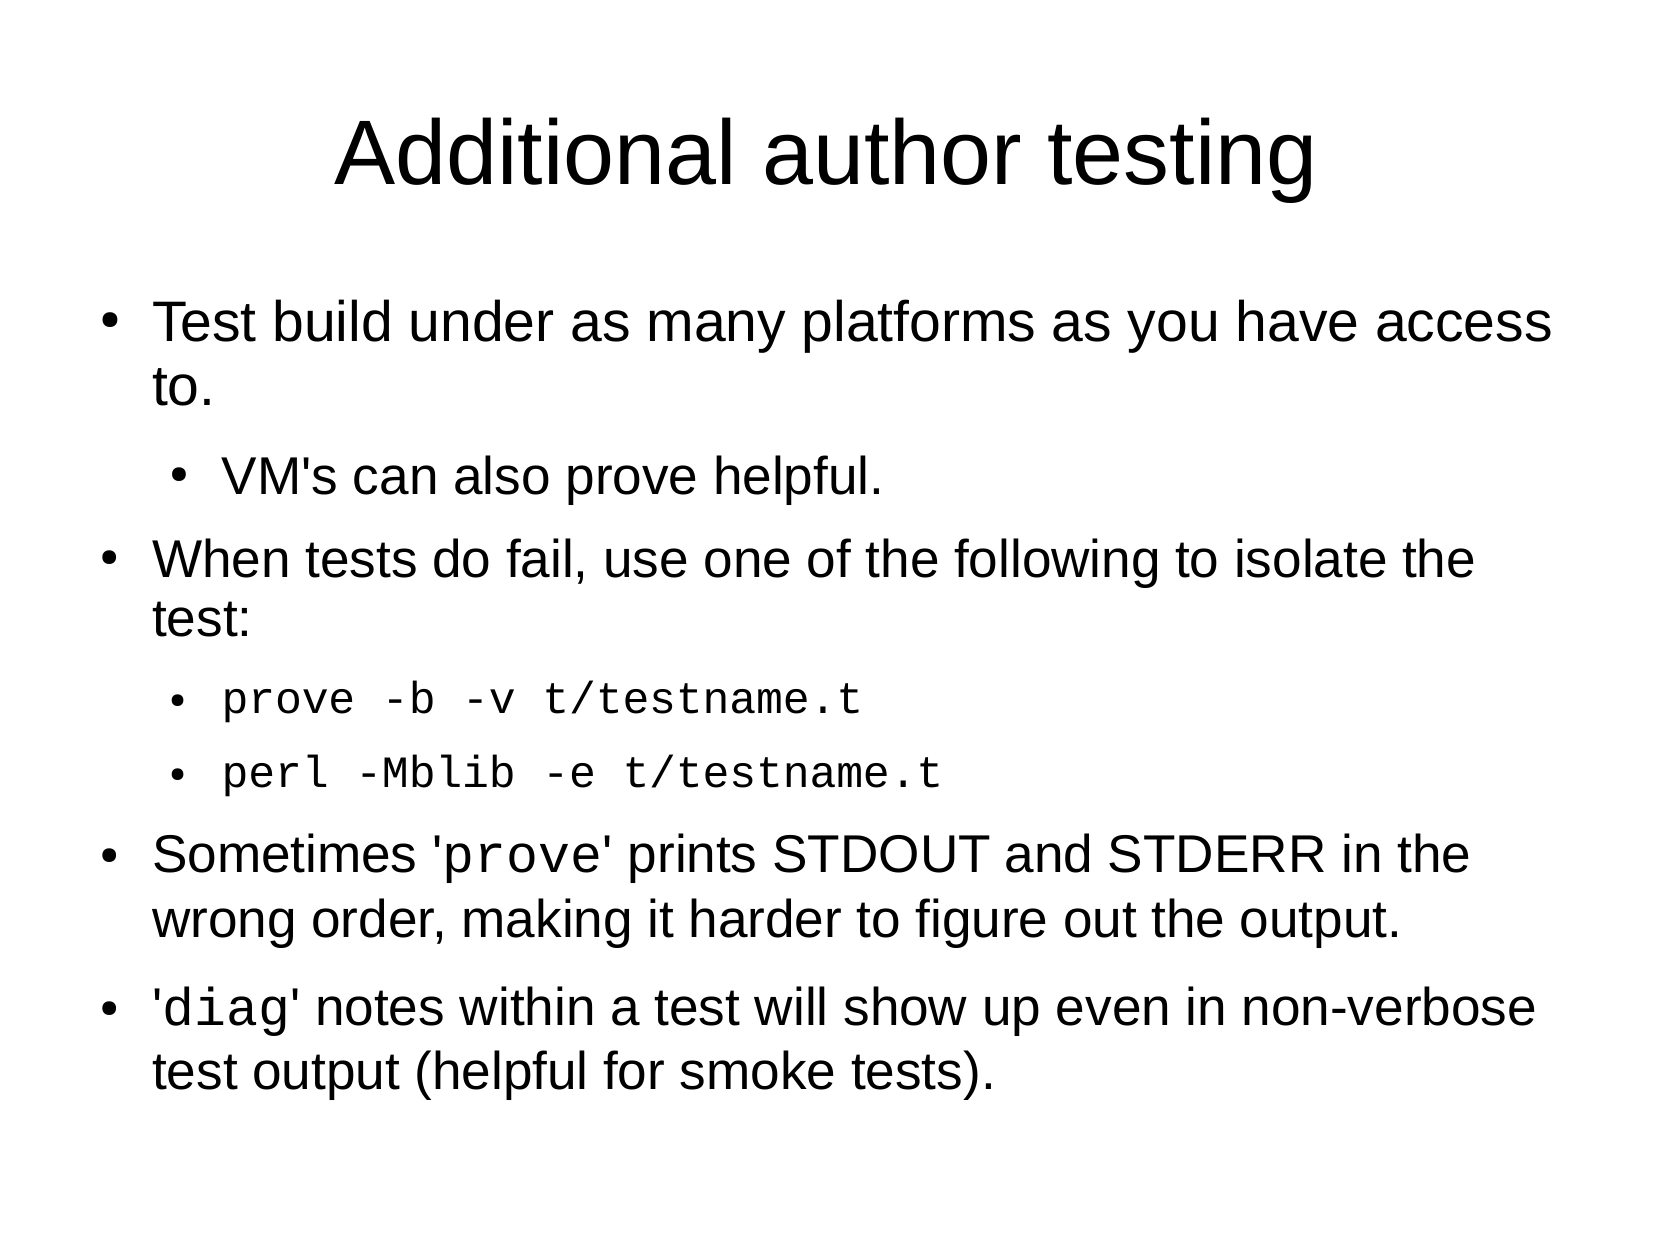

# Additional author testing
Test build under as many platforms as you have access to.
VM's can also prove helpful.
When tests do fail, use one of the following to isolate the test:
prove -b -v t/testname.t
perl -Mblib -e t/testname.t
Sometimes 'prove' prints STDOUT and STDERR in the wrong order, making it harder to figure out the output.
'diag' notes within a test will show up even in non-verbose test output (helpful for smoke tests).